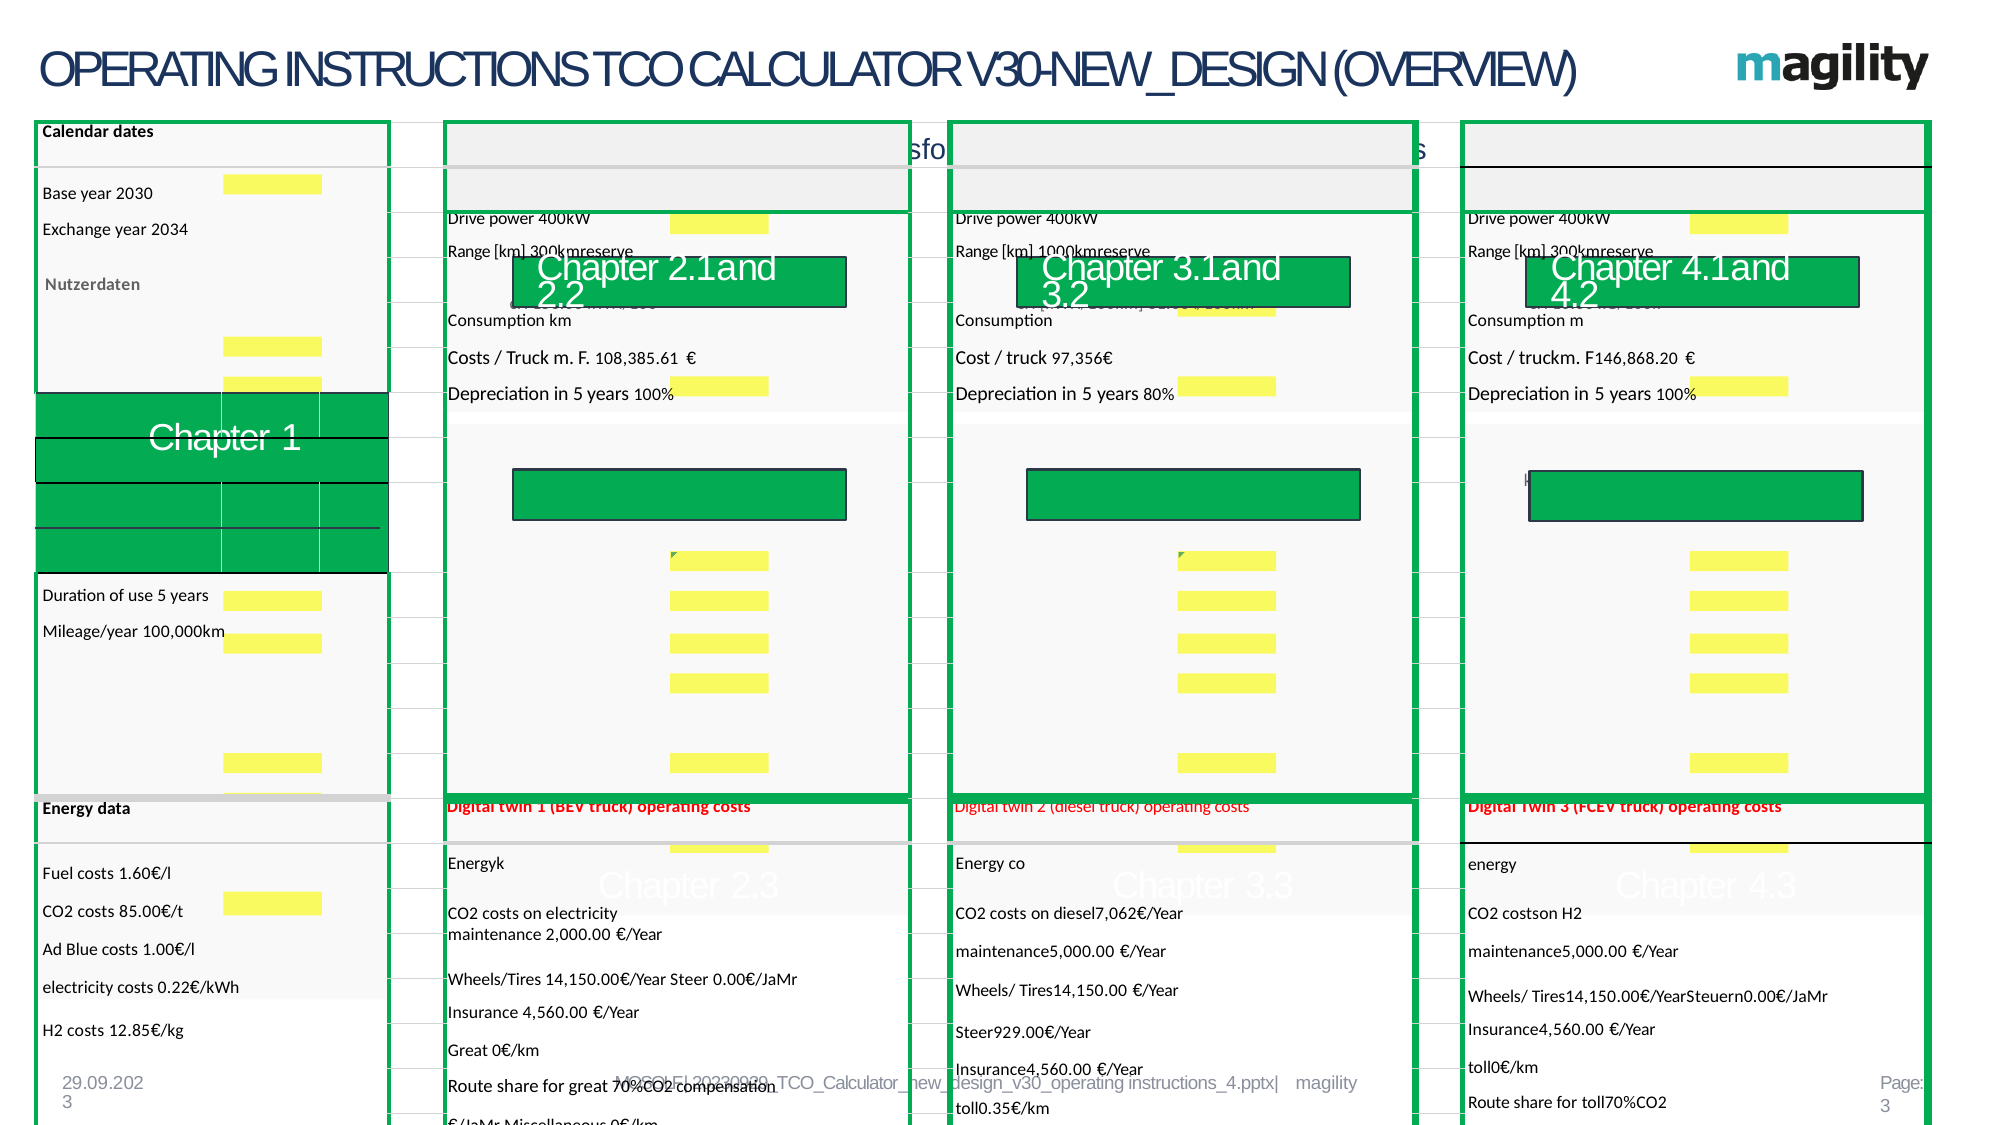

# OPERATING INSTRUCTIONS TCO CALCULATOR V30-NEW_DESIGN (OVERVIEW)
| Calendar dates | | | | | | | | | |
| --- | --- | --- | --- | --- | --- | --- | --- | --- | --- |
| Base year 2030 Exchange year 2034 | | | | | | | | | |
| | | | | | Drive power 400kW Range [km] 300kmreserve Chapter 2.1and 2.2 Consumption km Costs / Truck m. F. 108,385.61 € Depreciation in 5 years 100% | | Drive power 400kW Range [km] 1000kmreserve Chapter 3.1and 3.2 Consumption Cost / truck 97,356€ Depreciation in 5 years 80% | | Drive power 400kW Range [km] 300kmreserve Chapter 4.1and 4.2 Consumption m Cost / truckm. F146,868.20 € Depreciation in 5 years 100% |
| | | | | | | | | | |
| | | | | | | | | | |
| | | | | | | | | | |
| | | | | | | | | | |
| Chapter 1 | | | | | | | | | |
| | | | | | | | | | |
| | | | | | | | | | |
| Duration of use 5 years Mileage/year 100,000km | | | | | | | | | |
| | | | | | | | | | |
| | | | | | | | | | |
| | | | | | | | | | |
| | | | | | | | | | |
| Energy data | | | | | Digital twin 1 (BEV truck) operating costs | | Digital twin 2 (diesel truck) operating costs | | Digital Twin 3 (FCEV truck) operating costs |
| Fuel costs 1.60€/l CO2 costs 85.00€/t Ad Blue costs 1.00€/l electricity costs 0.22€/kWh H2 costs 12.85€/kg | | | | | Energyk Chapter 2.3 CO2 costs on electricity maintenance 2,000.00 €/Year Wheels/Tires 14,150.00€/Year Steer 0.00€/JaMr Insurance 4,560.00 €/Year Great 0€/km Route share for great 70%CO2 compensation €/JaMr Miscellaneous 0€/km | | Energy co Chapter 3.3 CO2 costs on diesel7,062€/Year maintenance5,000.00 €/Year Wheels/ Tires14,150.00 €/Year Steer929.00€/Year Insurance4,560.00 €/Year toll0.35€/km Route share for toll70% CO2compensation15€/t Miscellaneous0€/km | | energy Chapter 4.3 CO2 costson H2 maintenance5,000.00 €/Year Wheels/ Tires14,150.00€/YearSteuern0.00€/JaMr Insurance4,560.00 €/Year toll0€/km Route share for toll70%CO2 KOmpensatiOn€/JaMrMiscellaneous0€/km |
| | | | | | | | | | |
| | | | | | | | | | |
| | | | | | | | | | |
| | | | | | | | | | |
| | | | | | | | | | |
| | | | | | | | | | |
| | | | | | | | | | |
| | | | | | | | | | |
| | | | | | | | | | |
| | | | | | | | | | |
| | | | | | | | | | |
| Infrastructure data | | | | | | | | | |
| | | | | | | | | | |
| Total electrical costs 523,000€ 150kW outlets 36 350kW outlets 15 apportionment years 10 Surcharge by truckmF. 4,755€ Total costs H2 1,000,000 € apportionment years 1012 Surcharge by truck H2mF.8,333€ | | | | | | | | | |
| | | | | | | | | | |
| | | | | | | | | | |
| | | | | | | | | | |
| | | | | | | | | | |
| | | | | | | | | | |
| | | | | | | | | | |
| | | | | | | | | | |
| | | | | | | | | | |
| | | | | | Input fields for battery trucks additional costs, tolls, CO2 taxes | | Input fields for diesel trucks additional costs, tolls, CO2 taxes | | Input fields for FCELL Trucks additional costs, tolls, CO2 taxes |
| | | | | | | | | | |
| | | | | | | | | | |
| | | | | | | | | | |
| Input fields for start year, period of use, energy costs and infrastructure levy | | | | | | | | | |
Digital twin 1(BEVTruck)/ Basic costs technology
Digital twin 2(DieselTruck)/ Basic costs technology
Digital twin 3(FCEVTruck)/ Basic costs technology
Input fieldsfor battery TrucksInput fieldsforDiesel TrucksInput fieldsforFCELL Trucks
[km]50km
cH 150.00 kWH/100
[km]100km
cH [kWH/100km] 31.00 l/100km
[km]50km
cH 10.00 kG/100k
Nutzerdaten
Osten 33.000 €/JaMr
sten incl.CO2 51.400 €/JaMr
kOsten 128.500 €/JaMr
MOSOLF|20230929_TCO_Calculator_new_design_v30_operating instructions_4.pptx| magility
Page: 3
29.09.2023